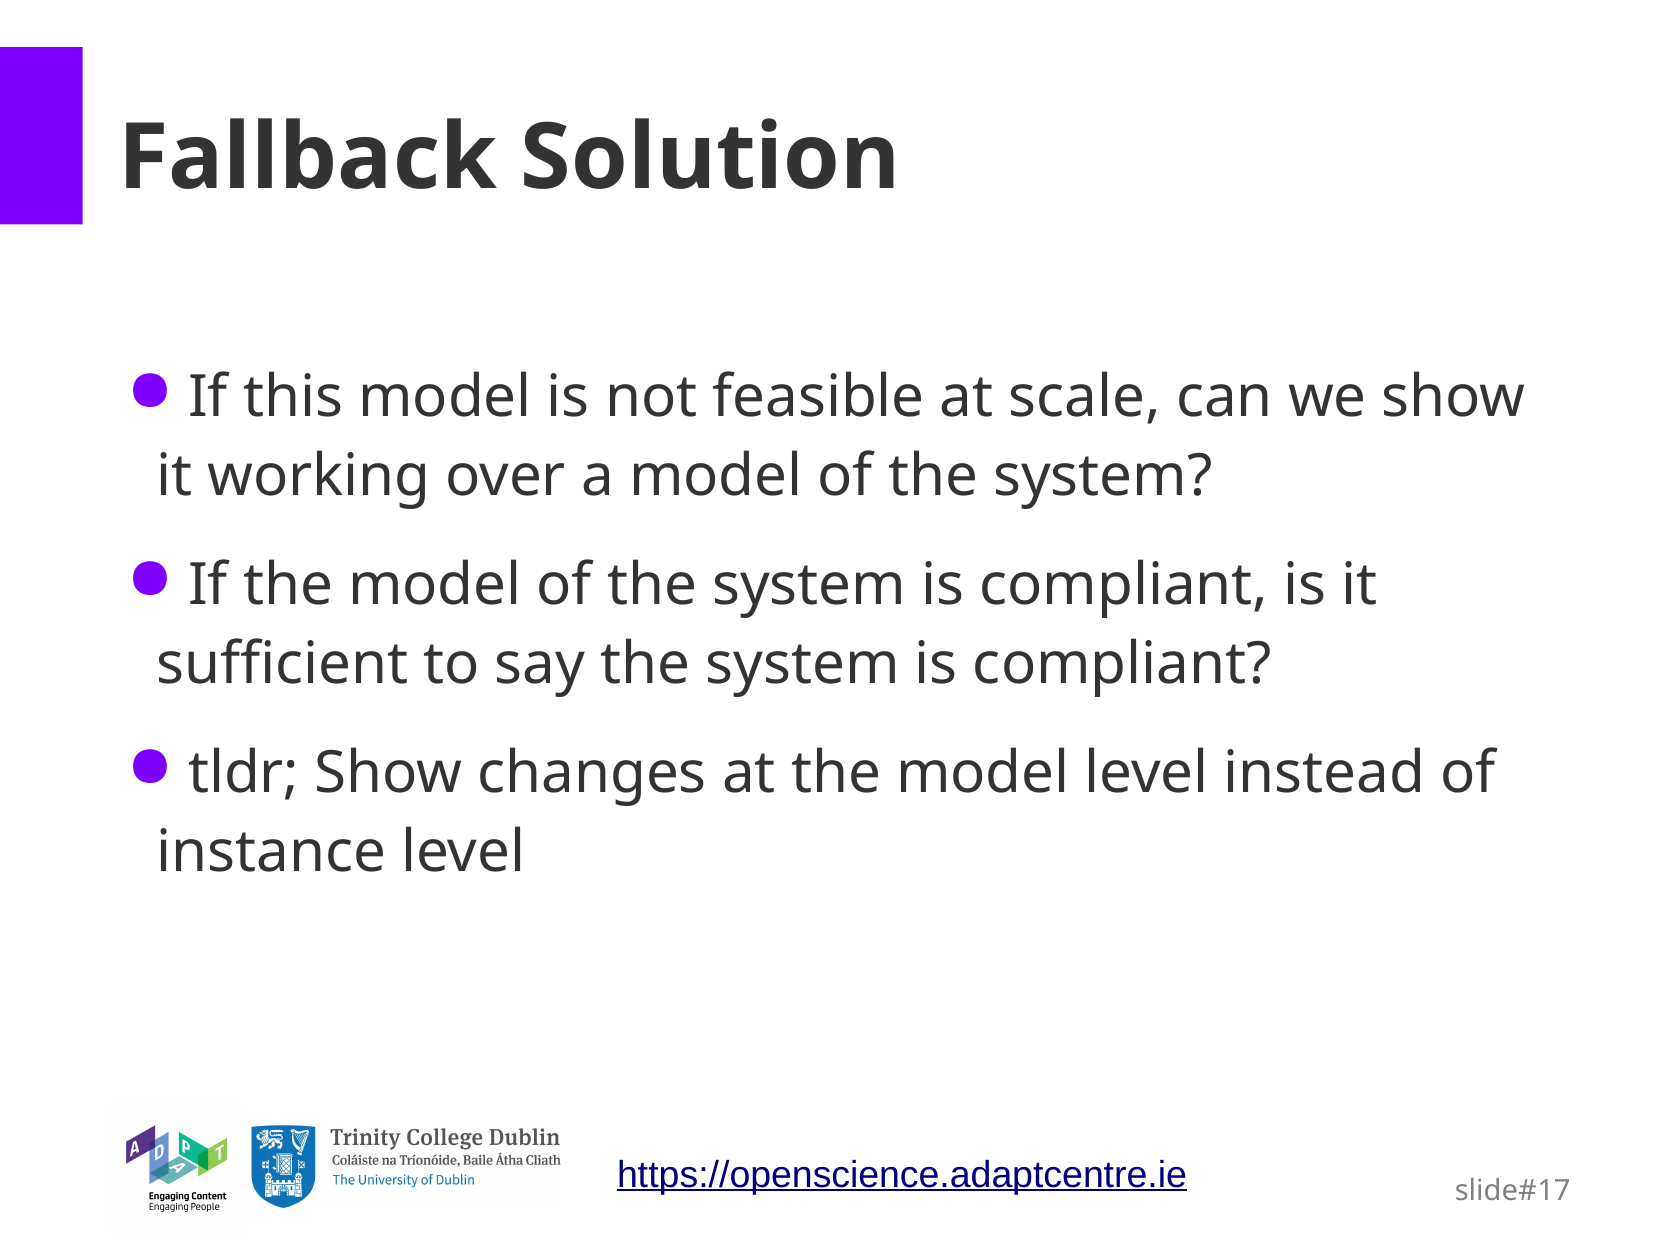

# Fallback Solution
 If this model is not feasible at scale, can we show it working over a model of the system?
 If the model of the system is compliant, is it sufficient to say the system is compliant?
 tldr; Show changes at the model level instead of instance level
17